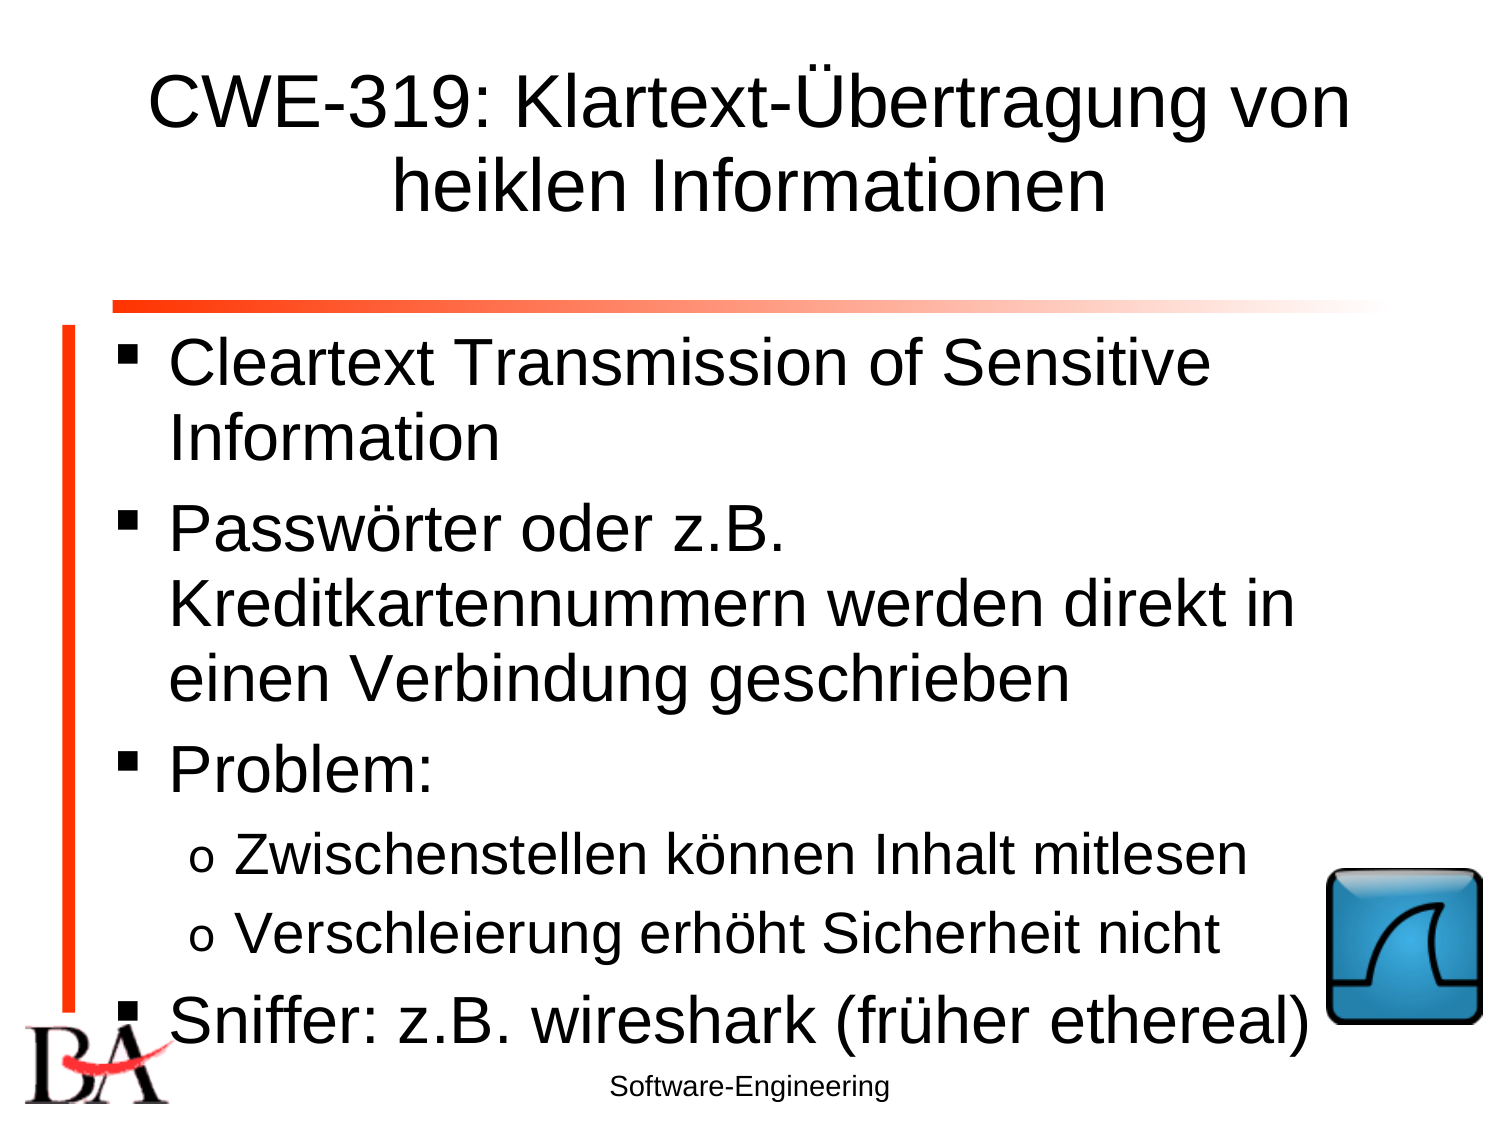

# CWE-319: Klartext-Übertragung von heiklen Informationen
Cleartext Transmission of Sensitive Information
Passwörter oder z.B. Kreditkartennummern werden direkt in einen Verbindung geschrieben
Problem:
Zwischenstellen können Inhalt mitlesen
Verschleierung erhöht Sicherheit nicht
Sniffer: z.B. wireshark (früher ethereal)